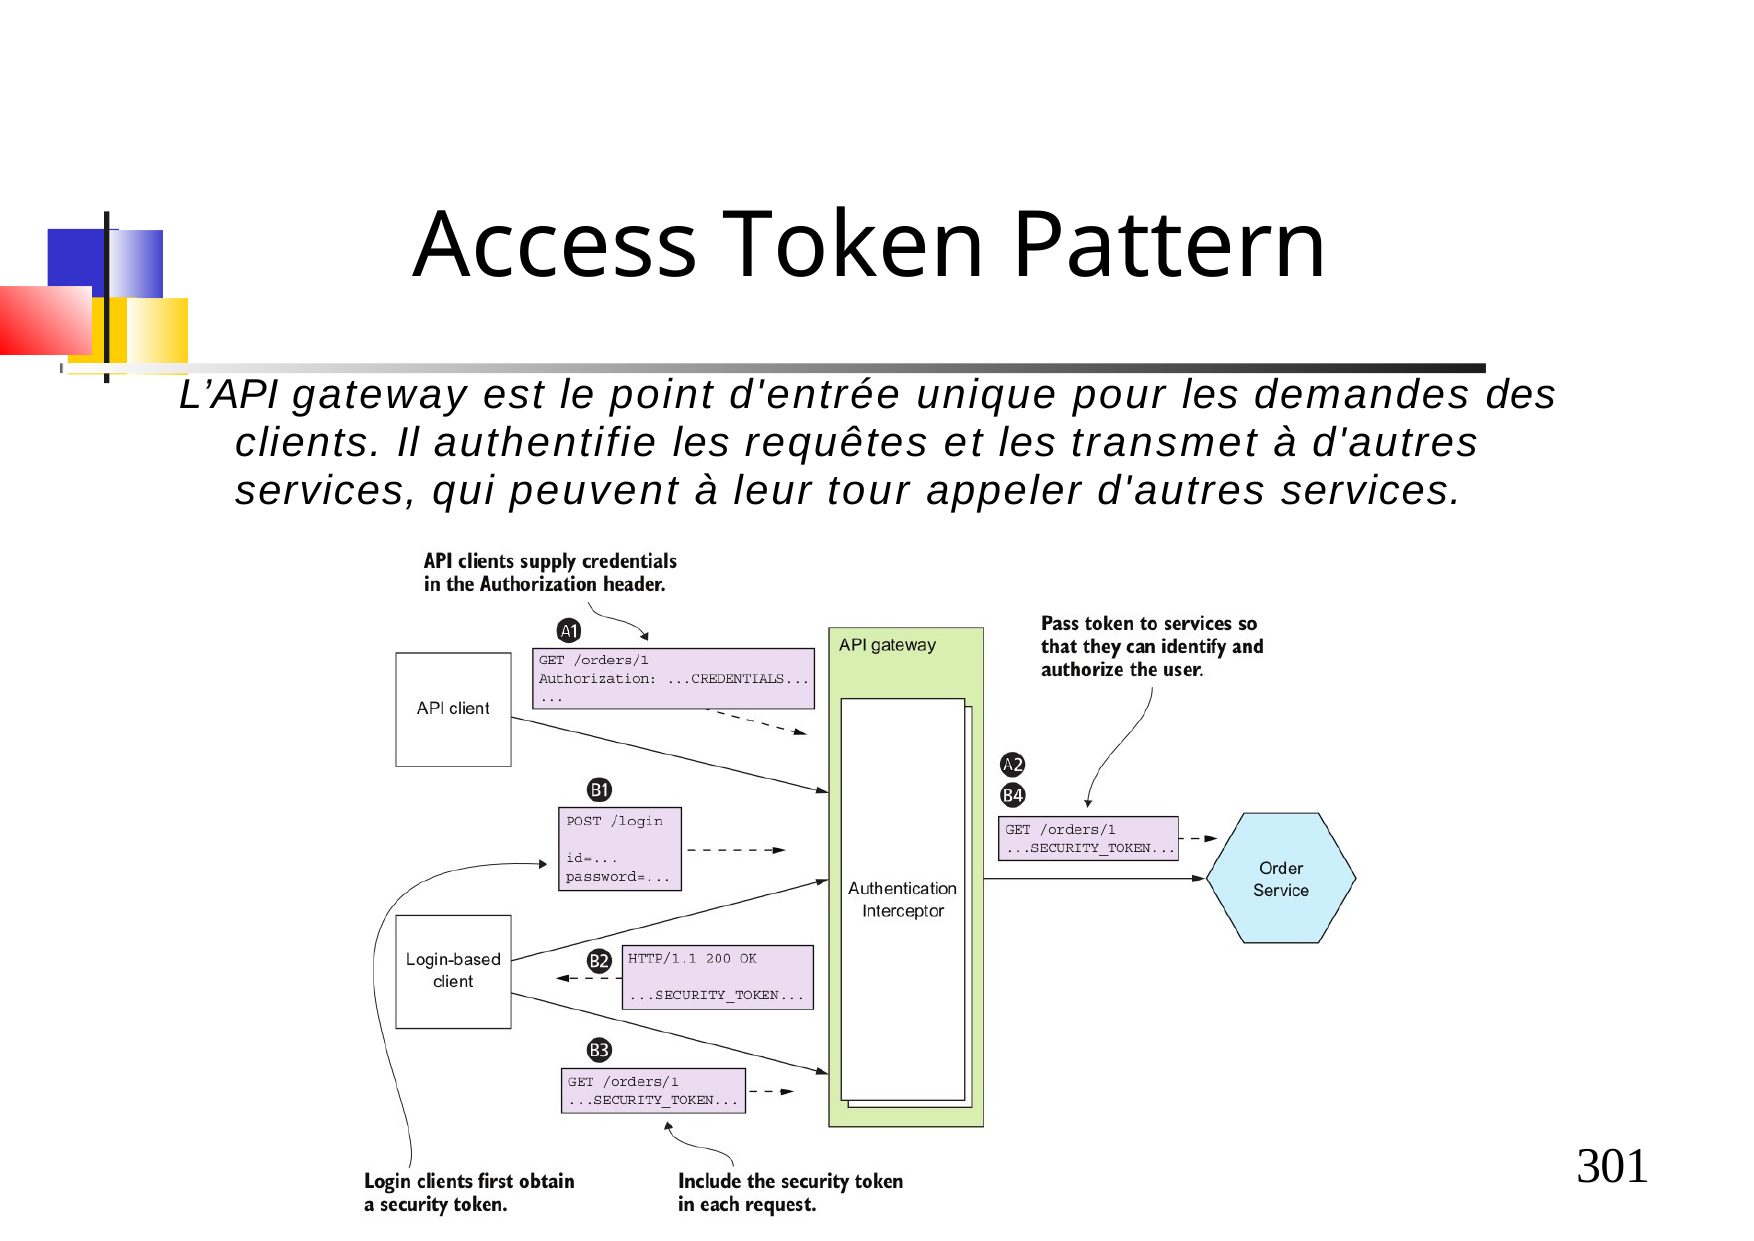

# Access Token Pattern
L’API gateway est le point d'entrée unique pour les demandes des clients. Il authentifie les requêtes et les transmet à d'autres services, qui peuvent à leur tour appeler d'autres services.
301